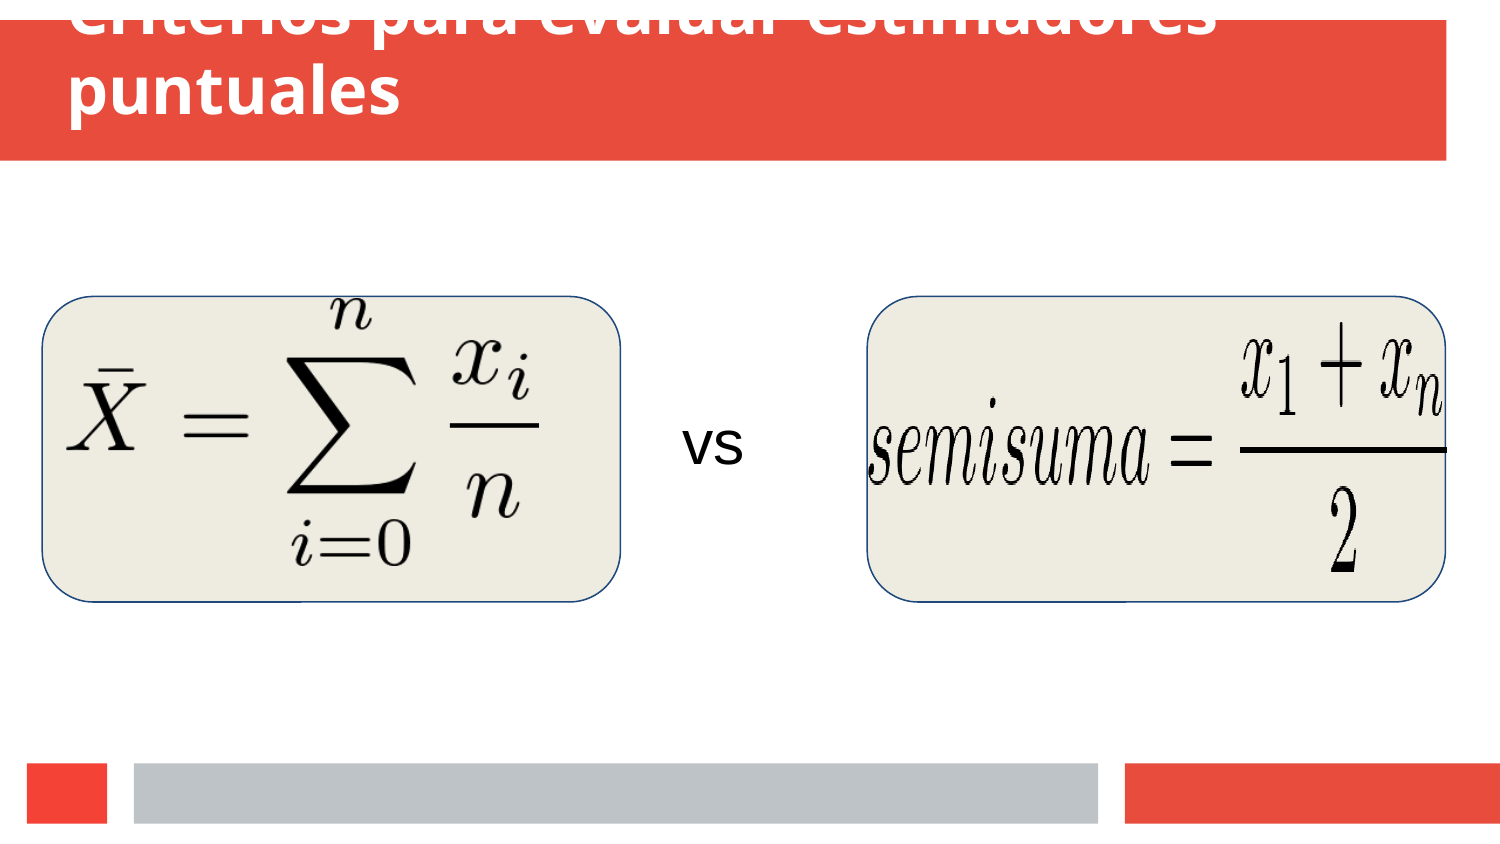

# Criterios para evaluar estimadores puntuales
vs